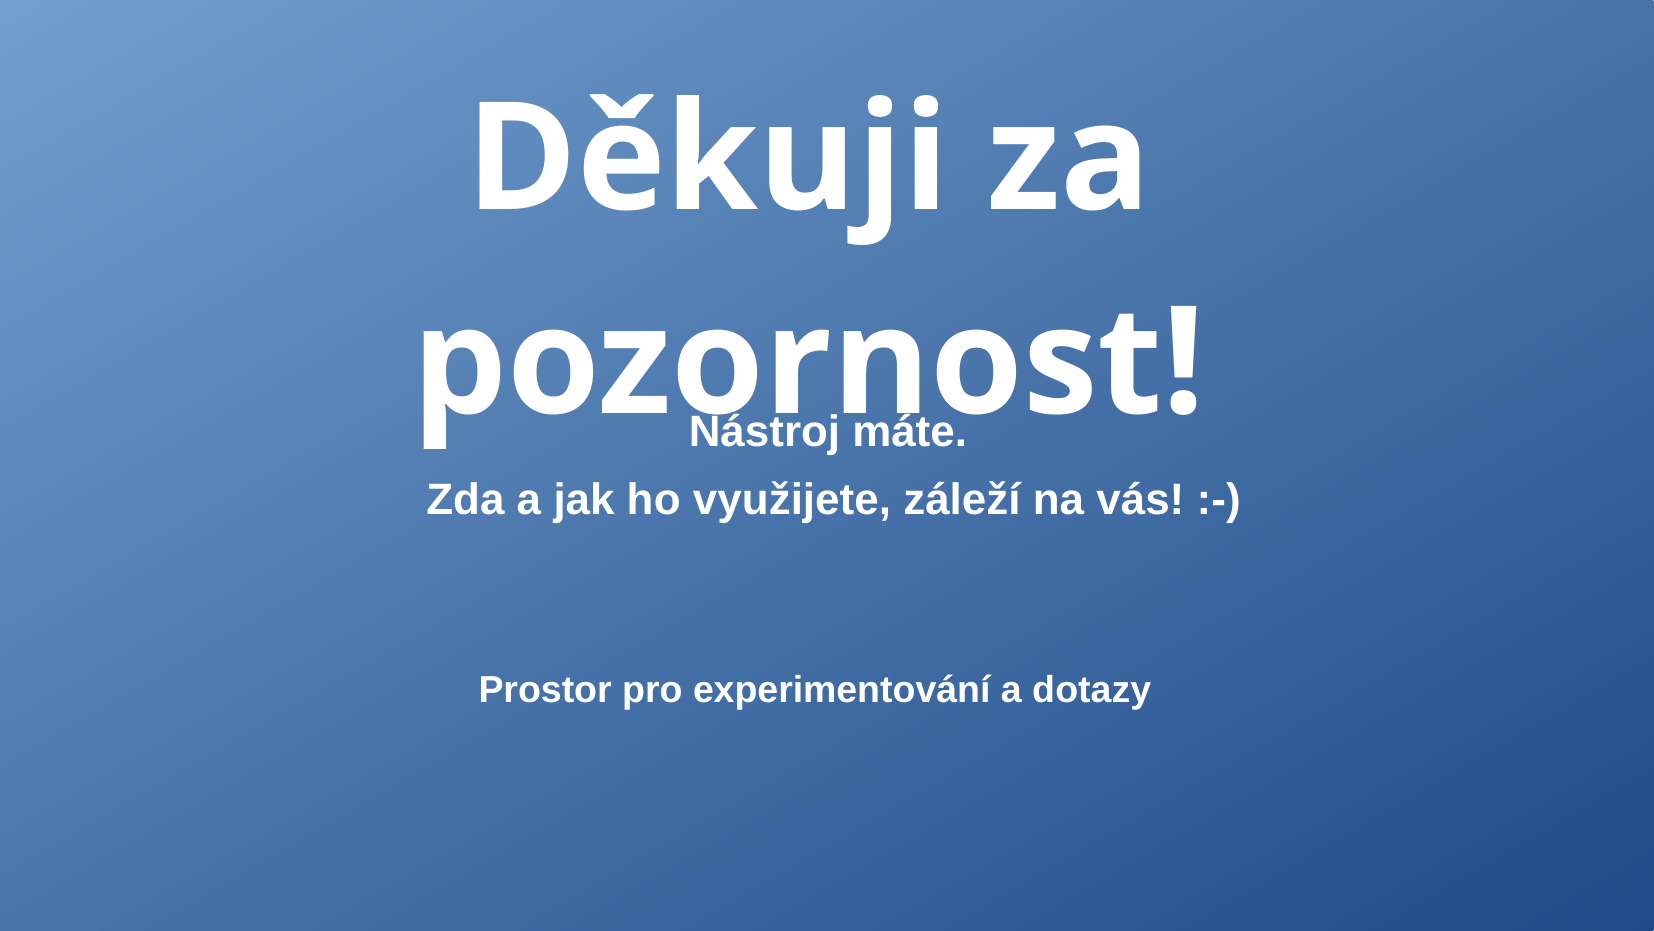

# Děkuji za pozornost!
Nástroj máte.
Zda a jak ho využijete, záleží na vás! :-)
Prostor pro experimentování a dotazy